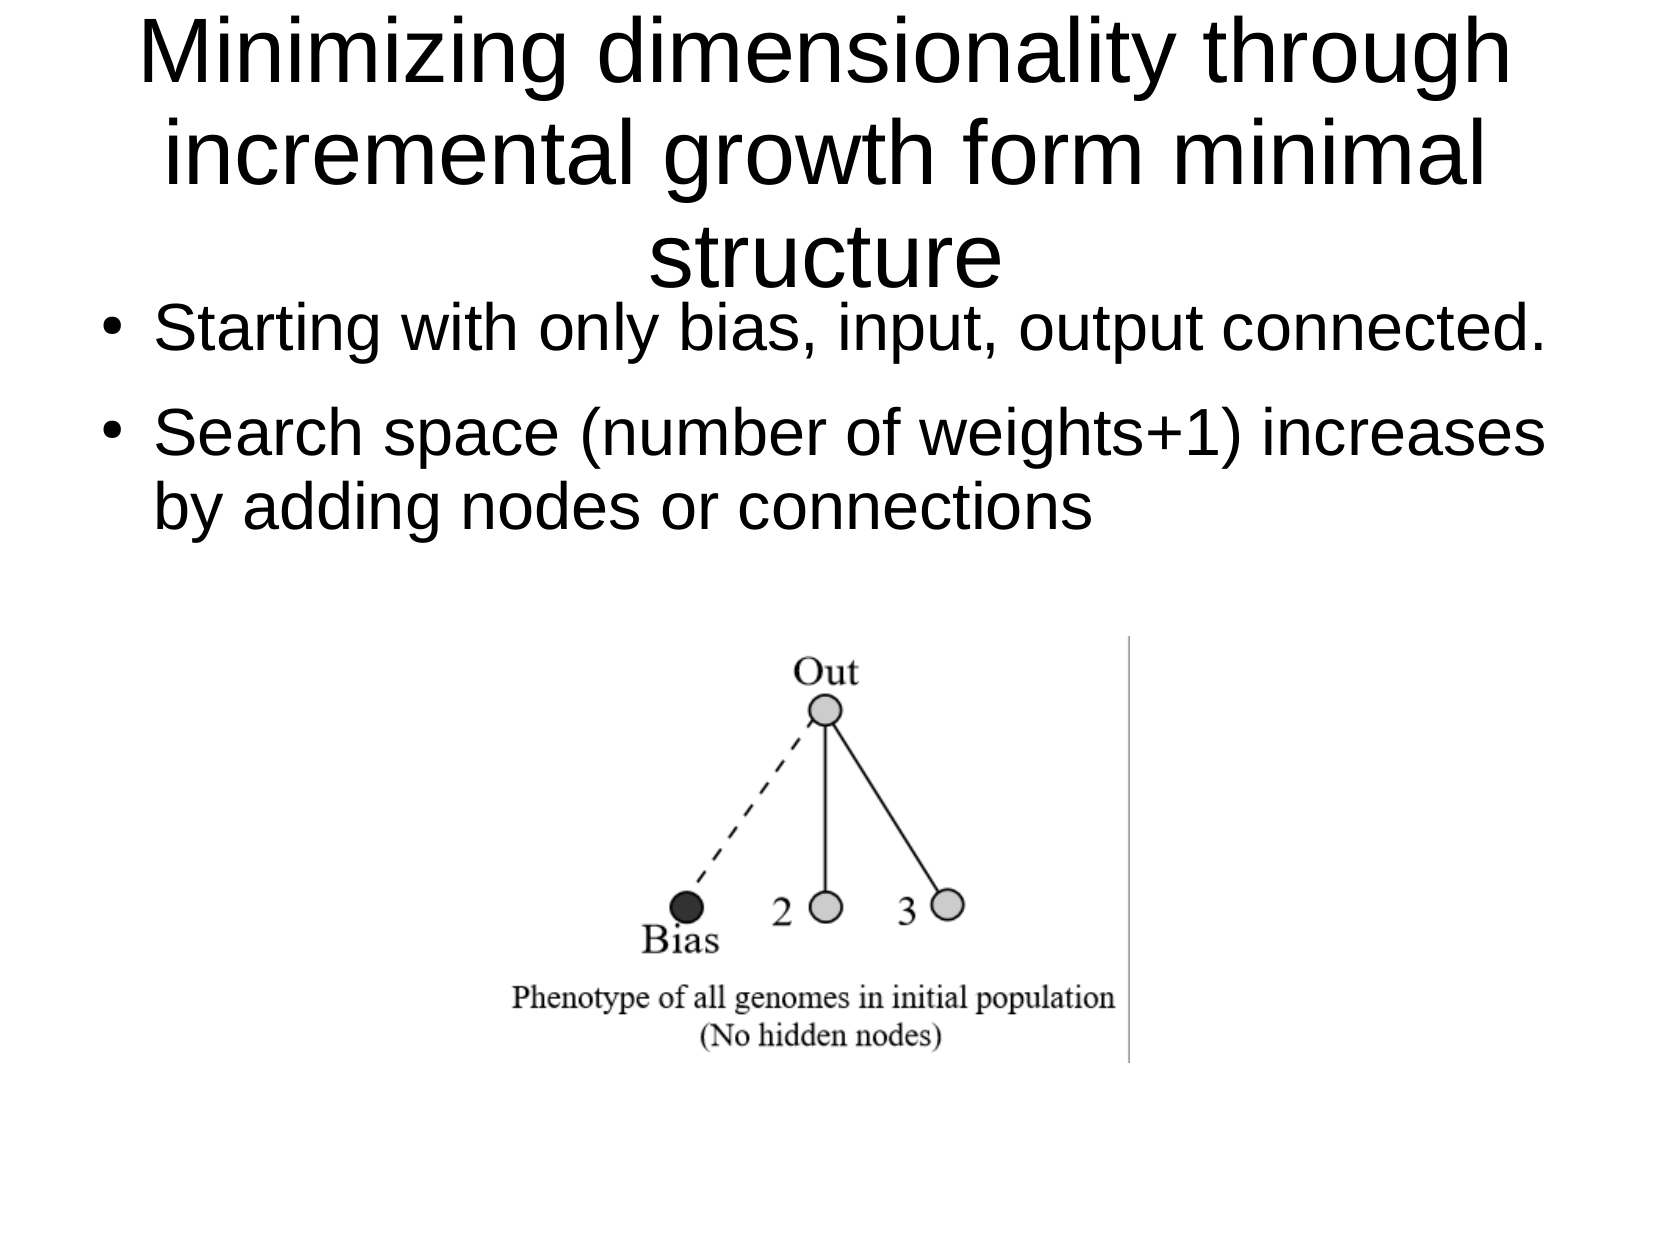

# Minimizing dimensionality through incremental growth form minimal structure
Starting with only bias, input, output connected.
Search space (number of weights+1) increases by adding nodes or connections